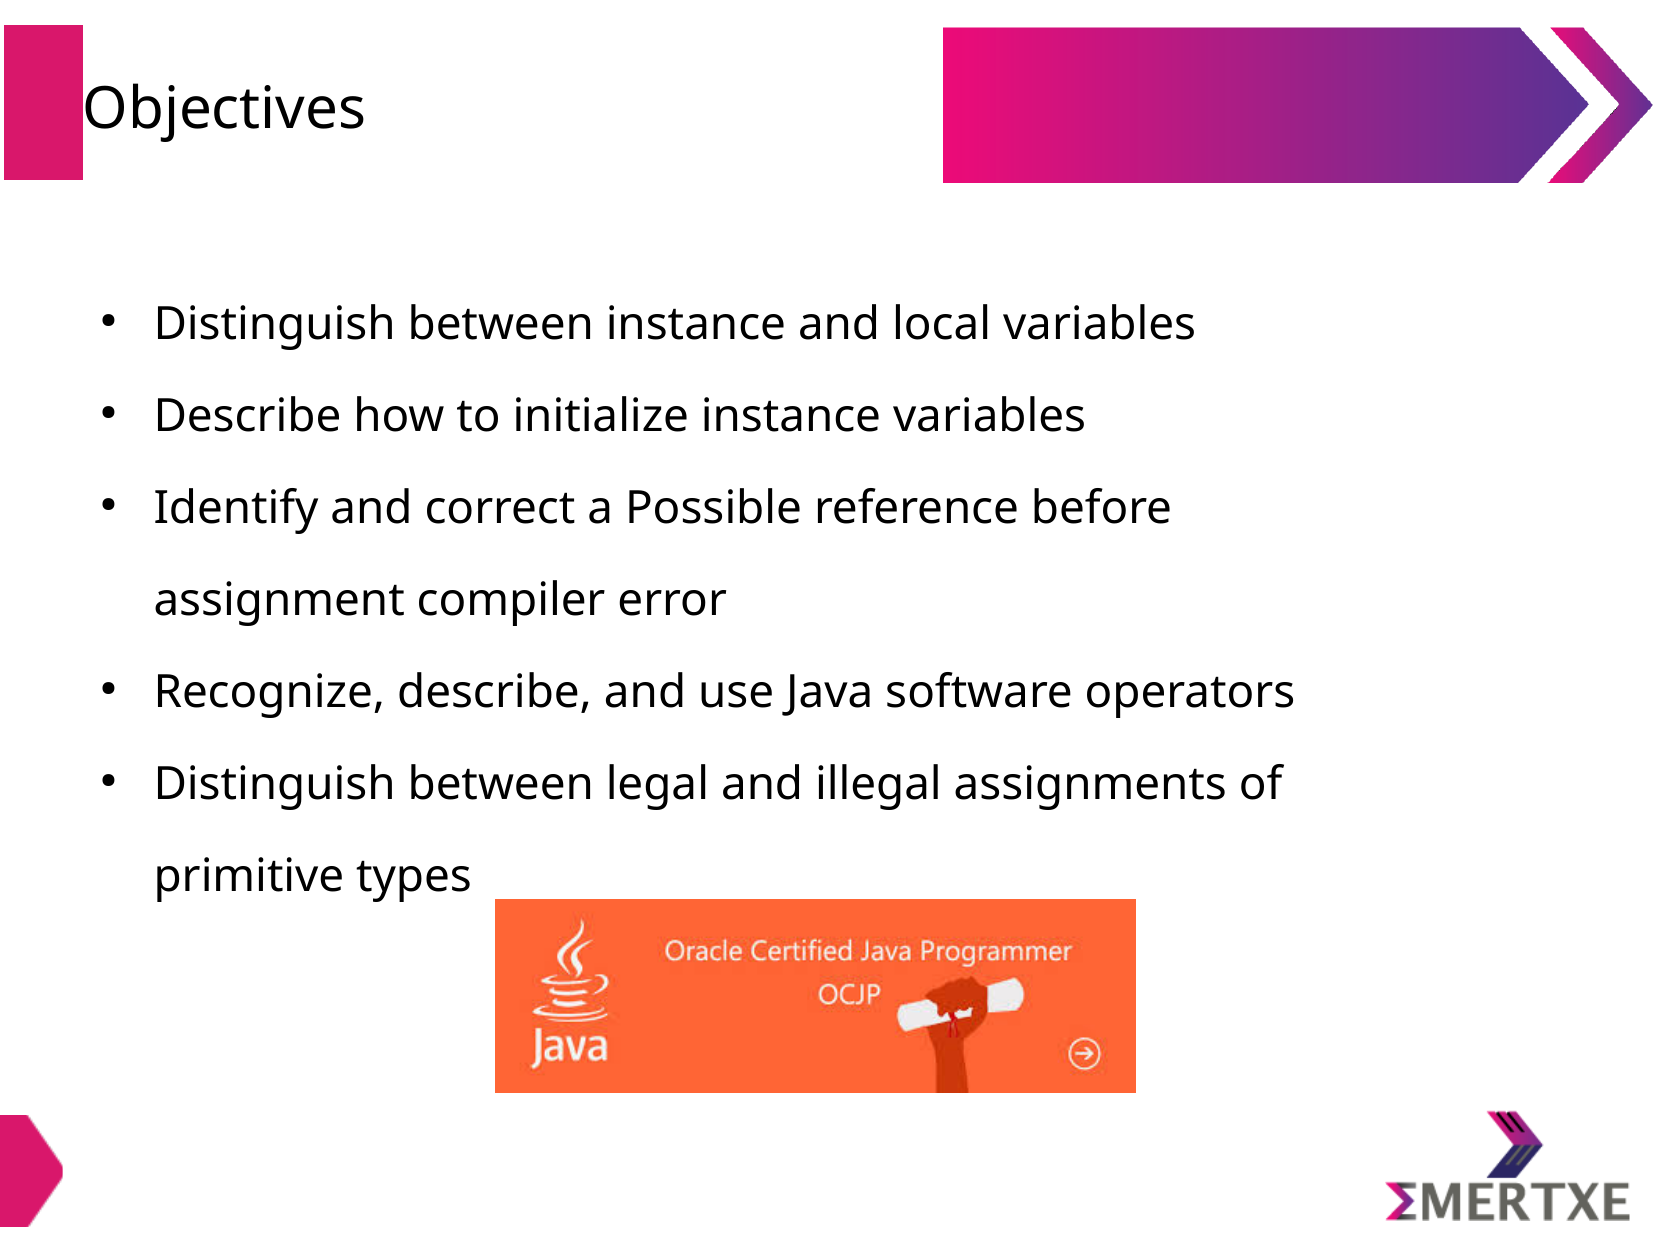

# Objectives
Distinguish between instance and local variables
Describe how to initialize instance variables
Identify and correct a Possible reference before
assignment compiler error
Recognize, describe, and use Java software operators
Distinguish between legal and illegal assignments of
primitive types